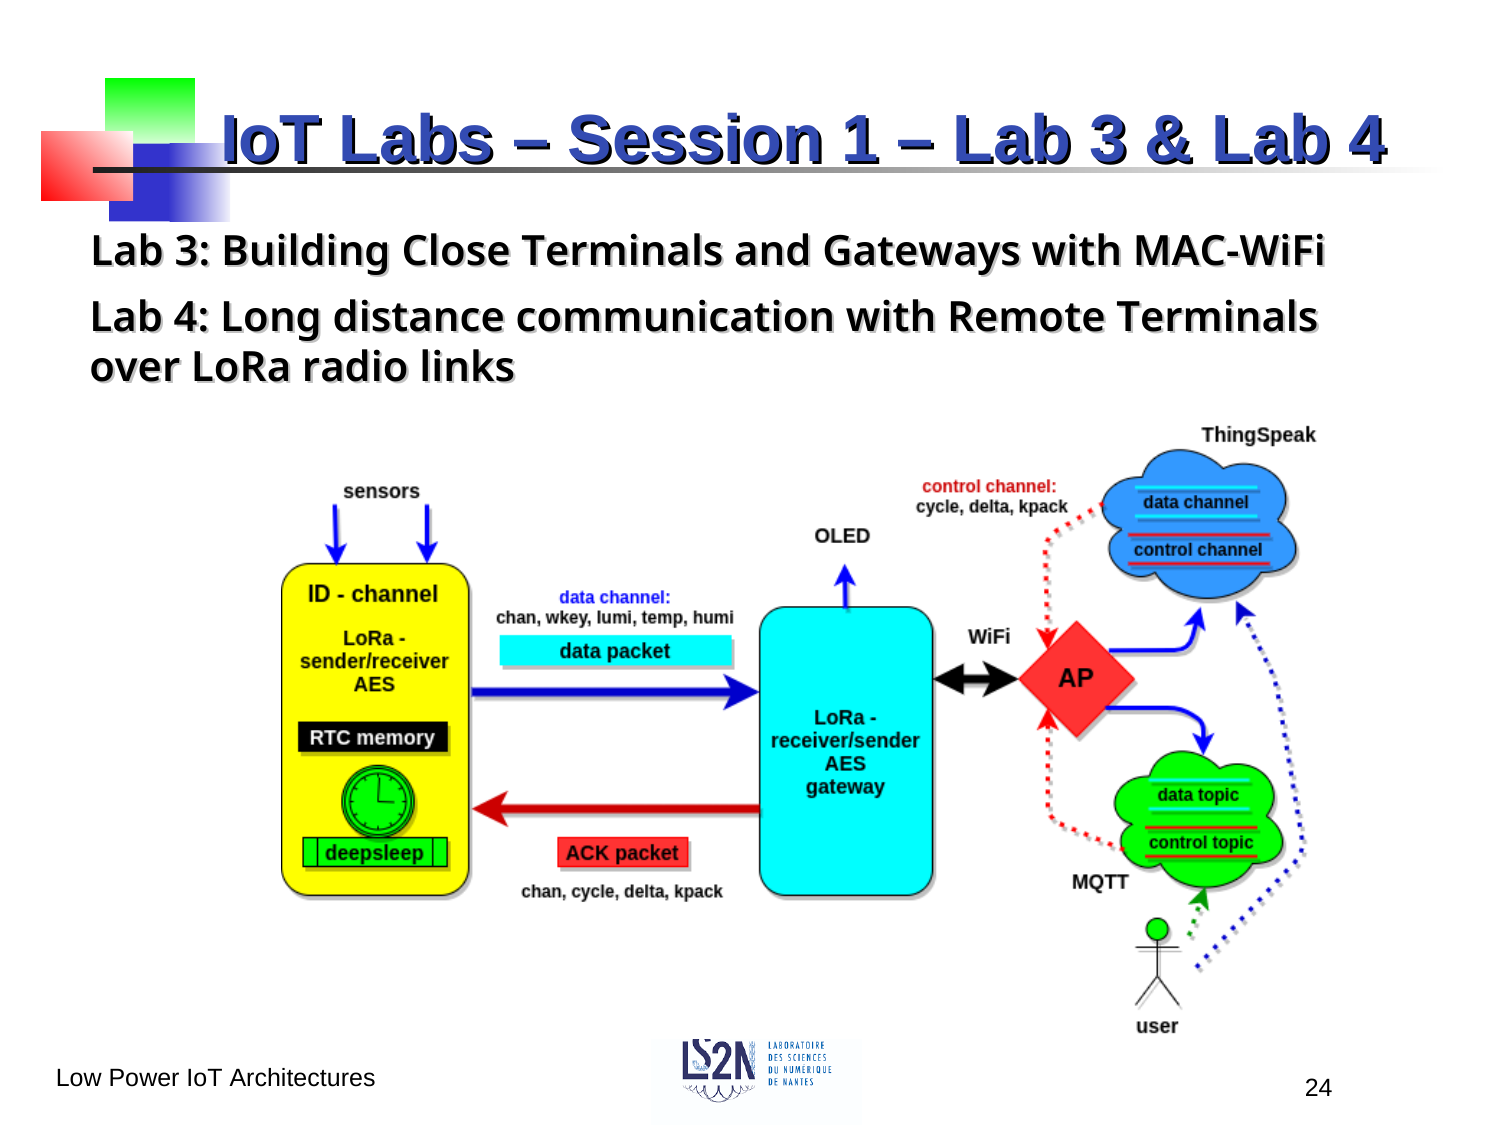

# IoT Labs – Session 1 – Lab 3 & Lab 4
Lab 3: Building Close Terminals and Gateways with MAC-WiFi
Lab 4: Long distance communication with Remote Terminals over LoRa radio links
24